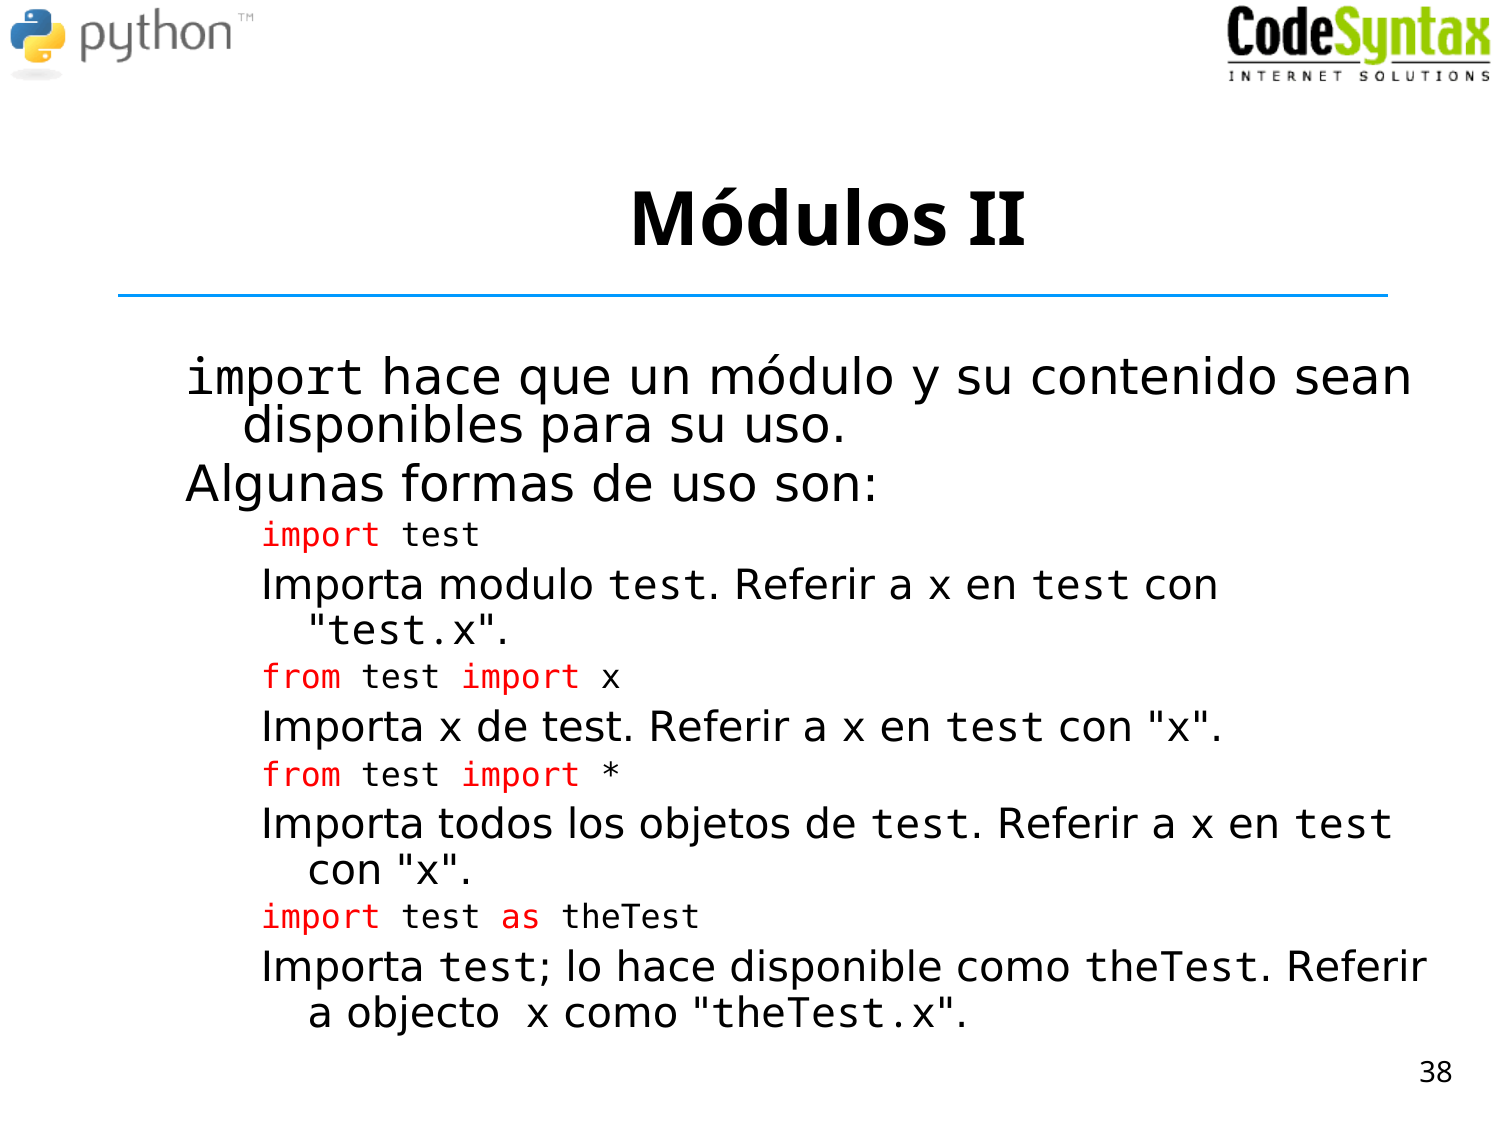

# Módulos II
import hace que un módulo y su contenido sean disponibles para su uso.
Algunas formas de uso son:
import test
Importa modulo test. Referir a x en test con "test.x".
from test import x
Importa x de test. Referir a x en test con "x".
from test import *
Importa todos los objetos de test. Referir a x en test con "x".
import test as theTest
Importa test; lo hace disponible como theTest. Referir a objecto x como "theTest.x".
38